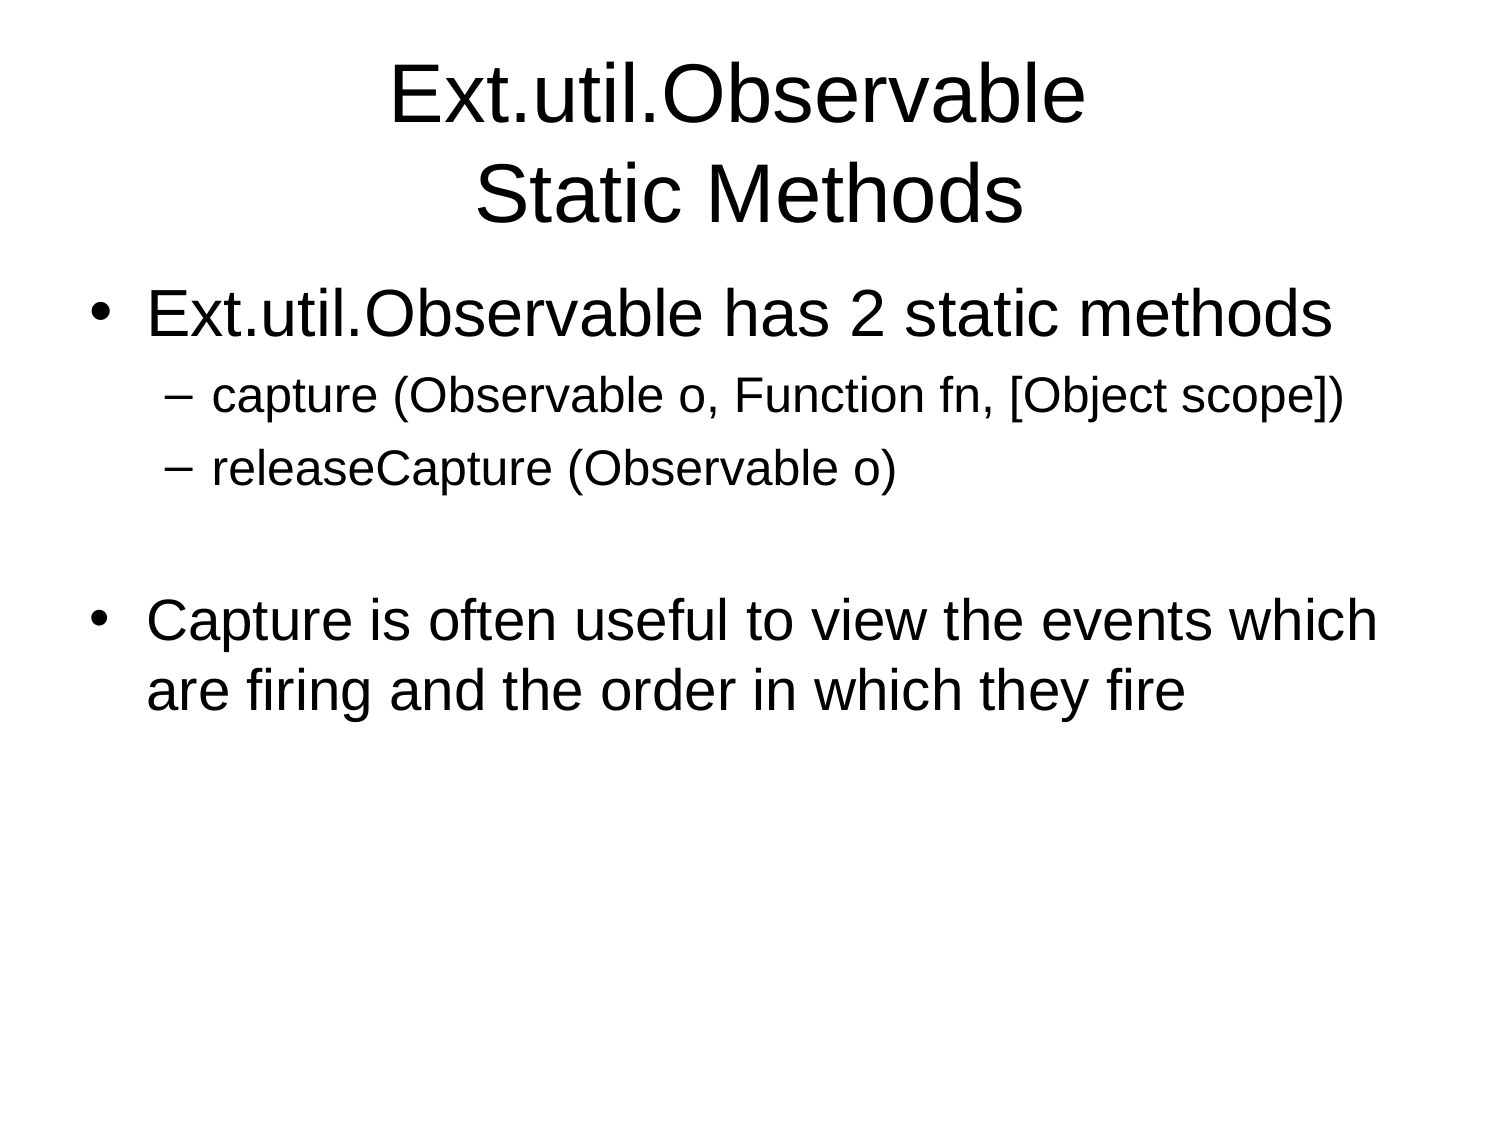

# Ext.util.Observable Static Methods
Ext.util.Observable has 2 static methods
capture (Observable o, Function fn, [Object scope])
releaseCapture (Observable o)
Capture is often useful to view the events which are firing and the order in which they fire